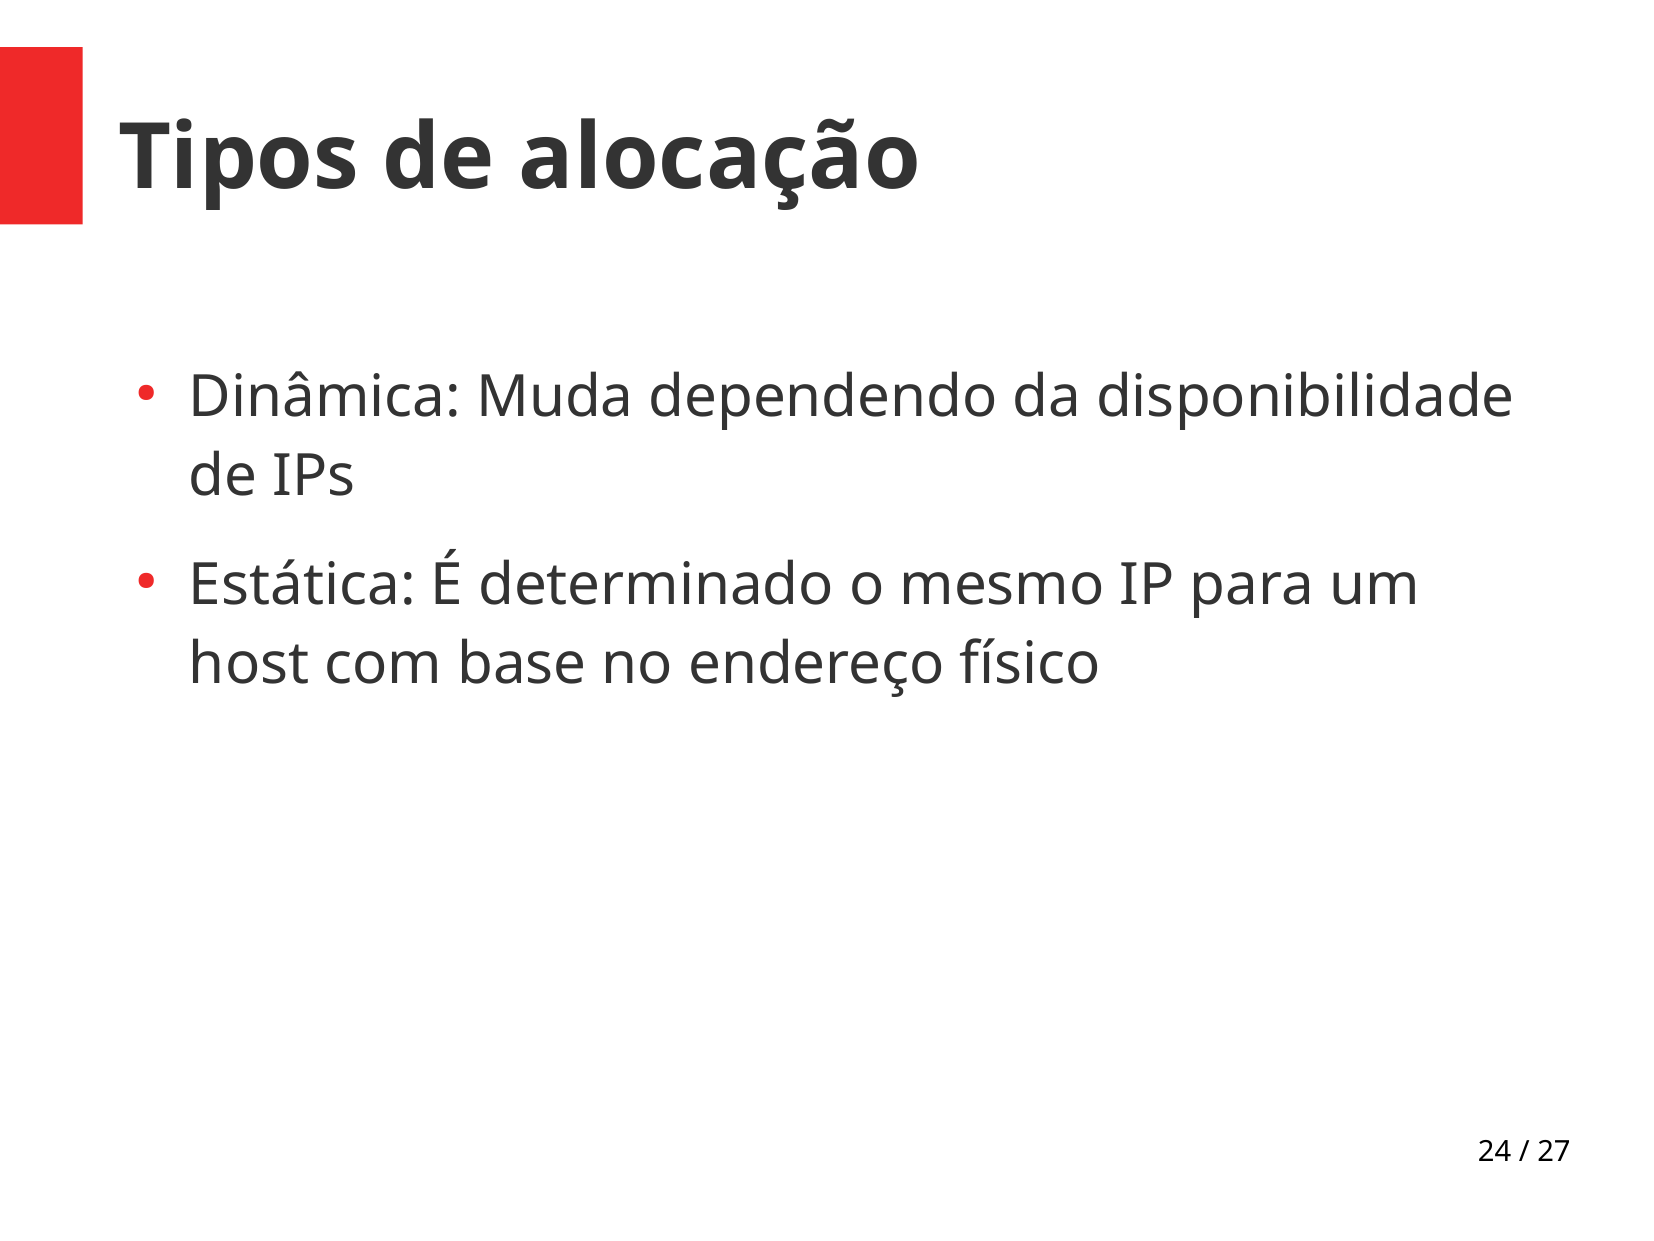

# Tipos de alocação
Dinâmica: Muda dependendo da disponibilidade de IPs
Estática: É determinado o mesmo IP para um host com base no endereço físico
24